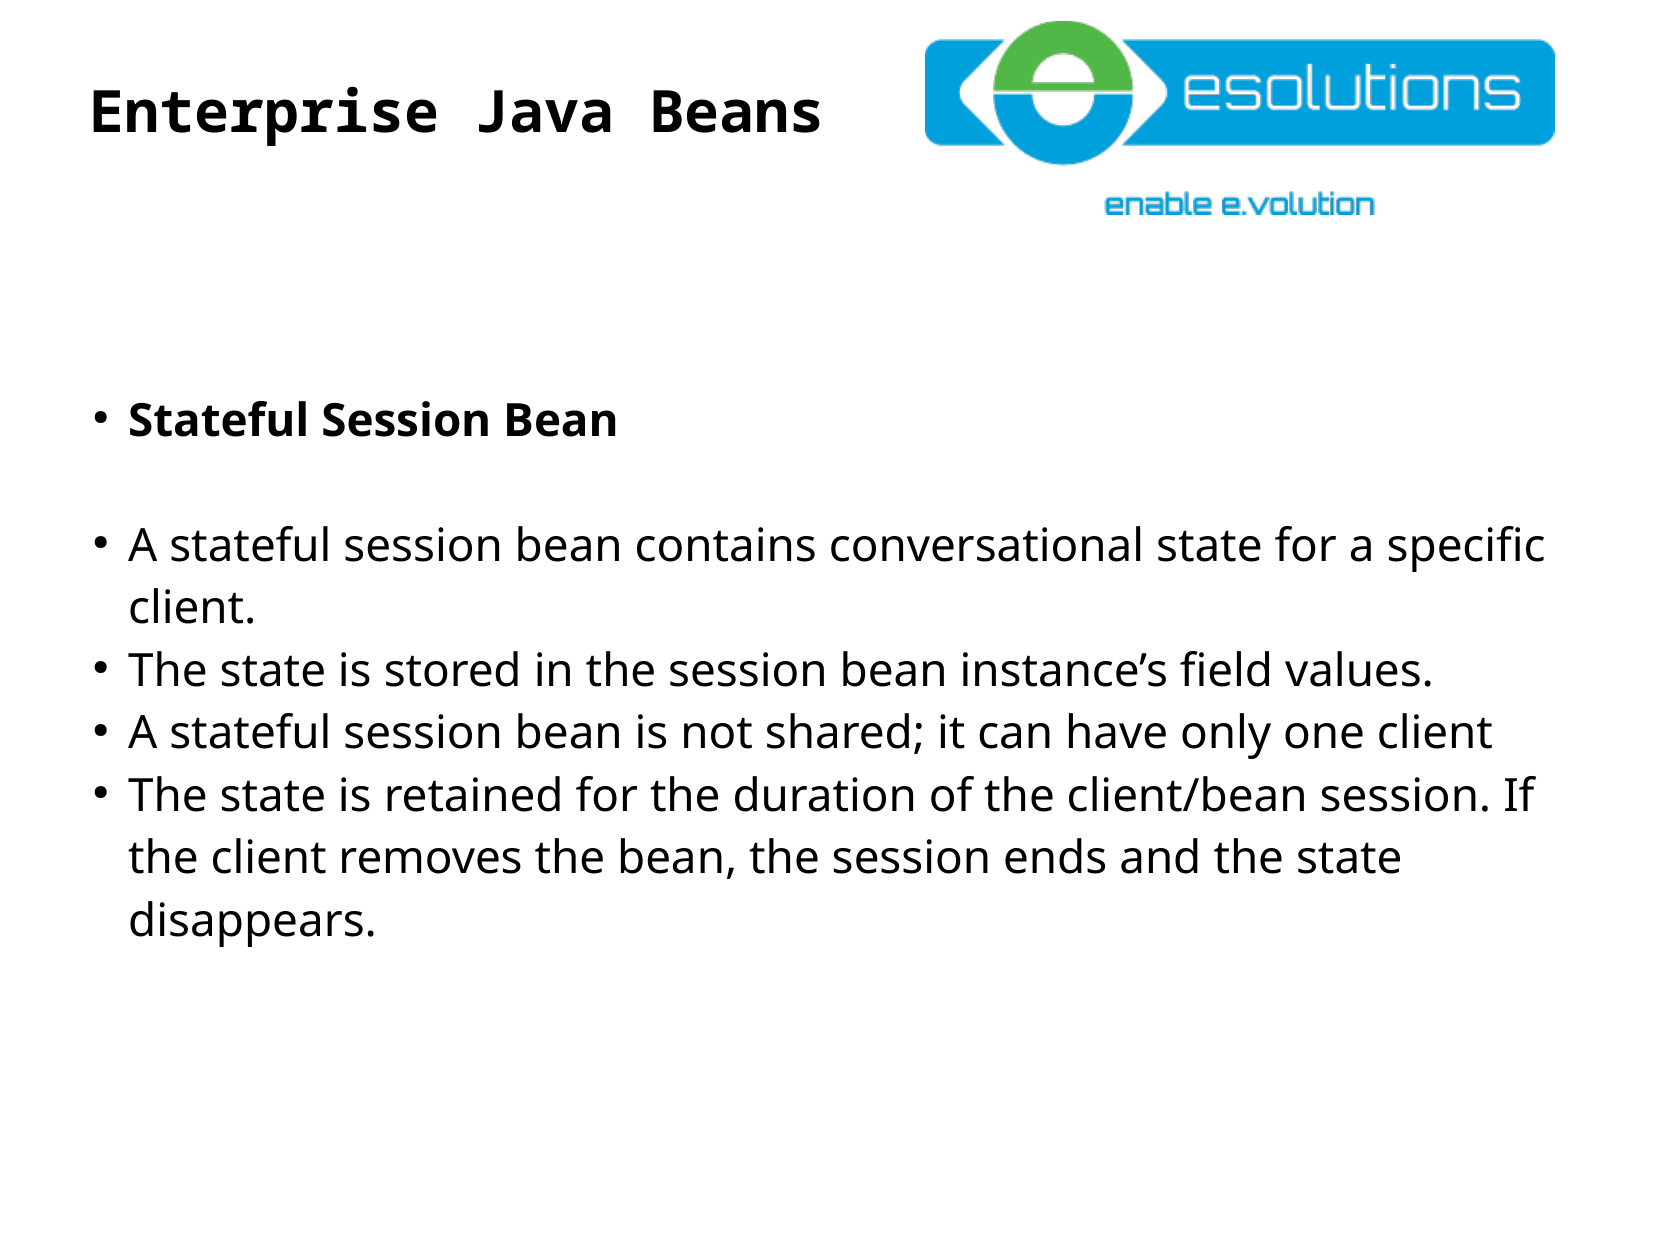

#
Enterprise Java Beans
Stateful Session Bean
A stateful session bean contains conversational state for a specific client.
The state is stored in the session bean instance’s field values.
A stateful session bean is not shared; it can have only one client
The state is retained for the duration of the client/bean session. If the client removes the bean, the session ends and the state disappears.